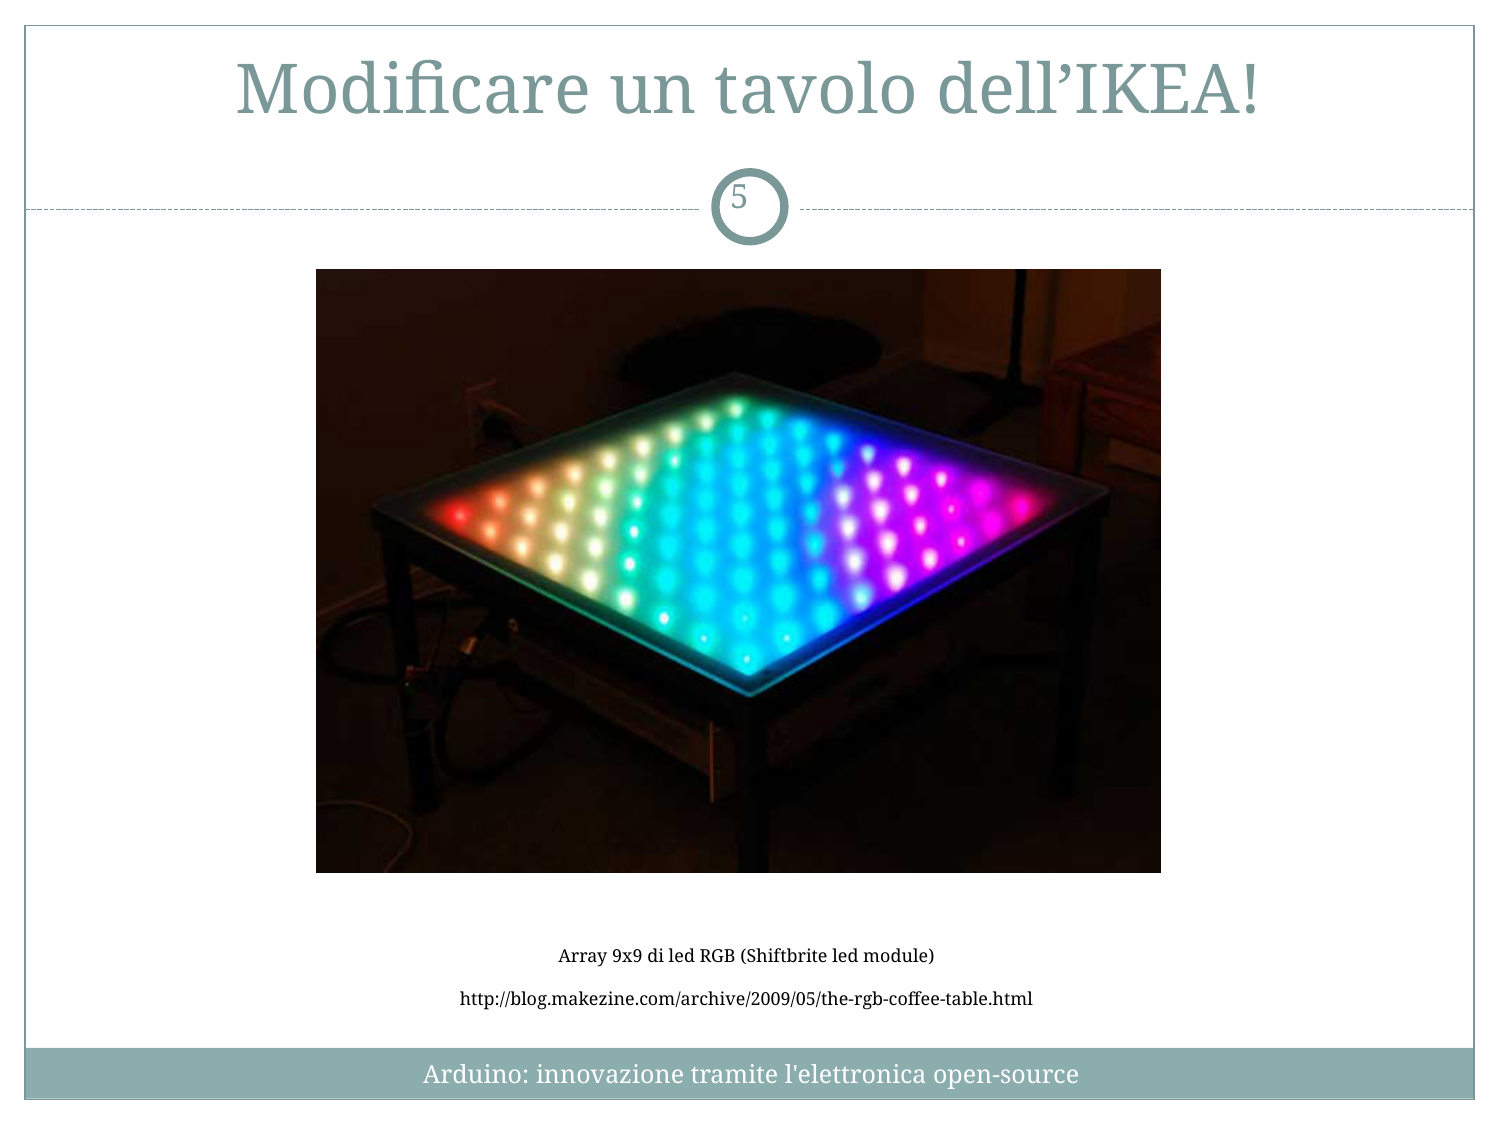

# Modificare un tavolo dell’IKEA!
Array 9x9 di led RGB (Shiftbrite led module)
http://blog.makezine.com/archive/2009/05/the-rgb-coffee-table.html
Arduino: innovazione tramite l'elettronica open-source